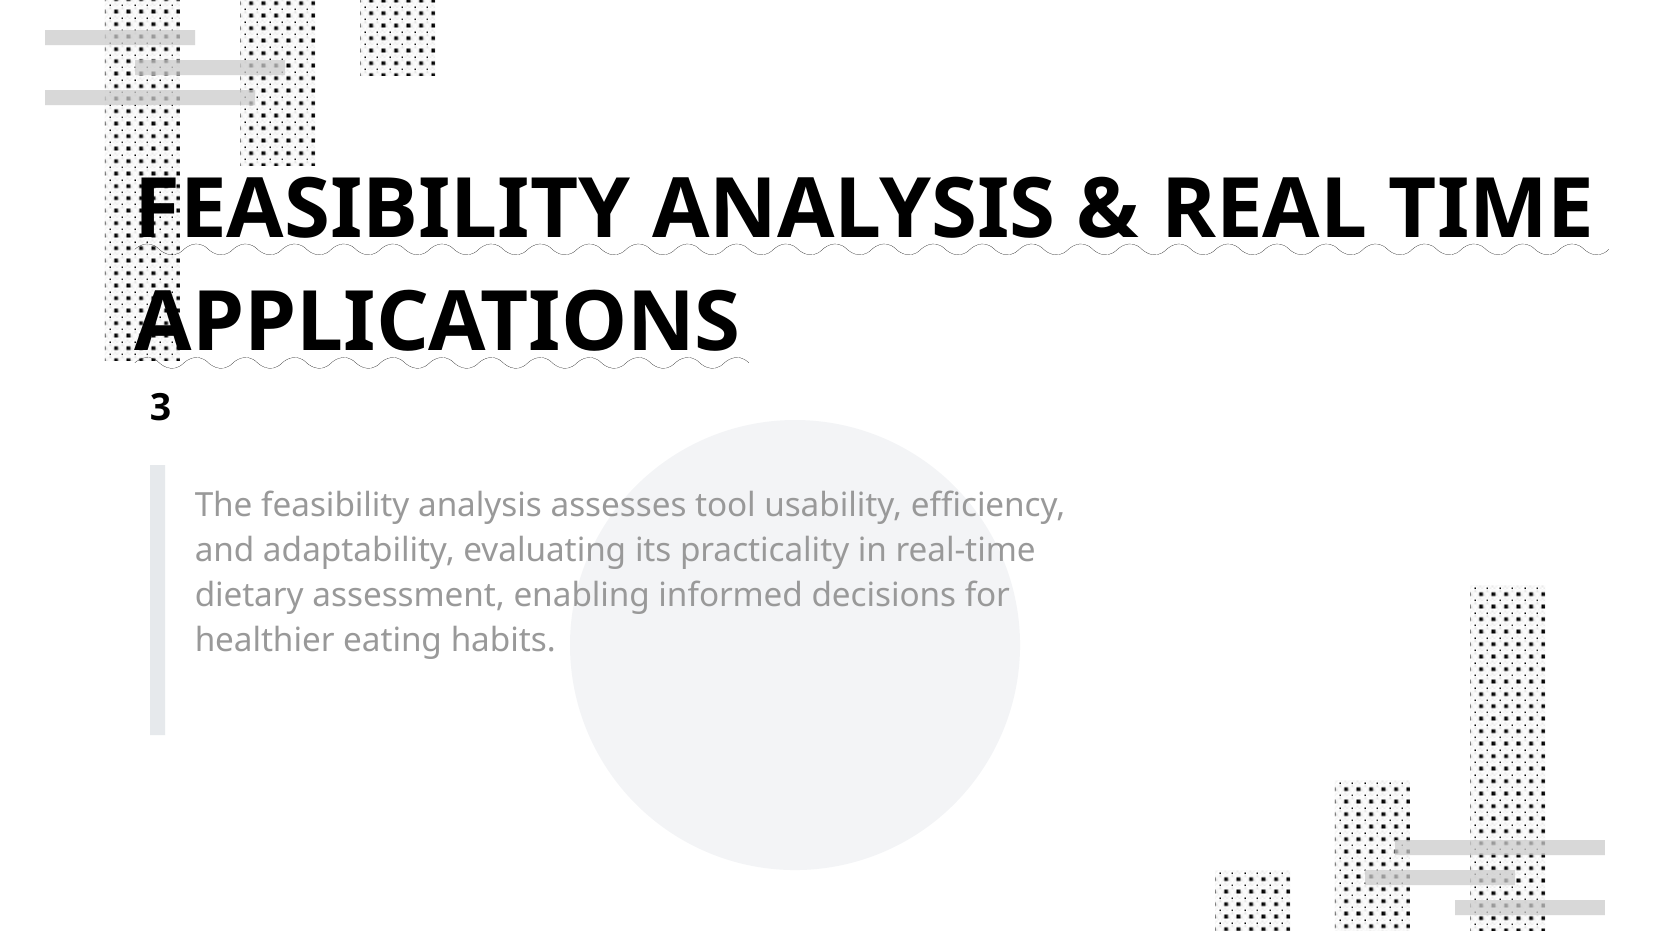

FEASIBILITY ANALYSIS & REAL TIME APPLICATIONS
3
The feasibility analysis assesses tool usability, efficiency, and adaptability, evaluating its practicality in real-time dietary assessment, enabling informed decisions for healthier eating habits.